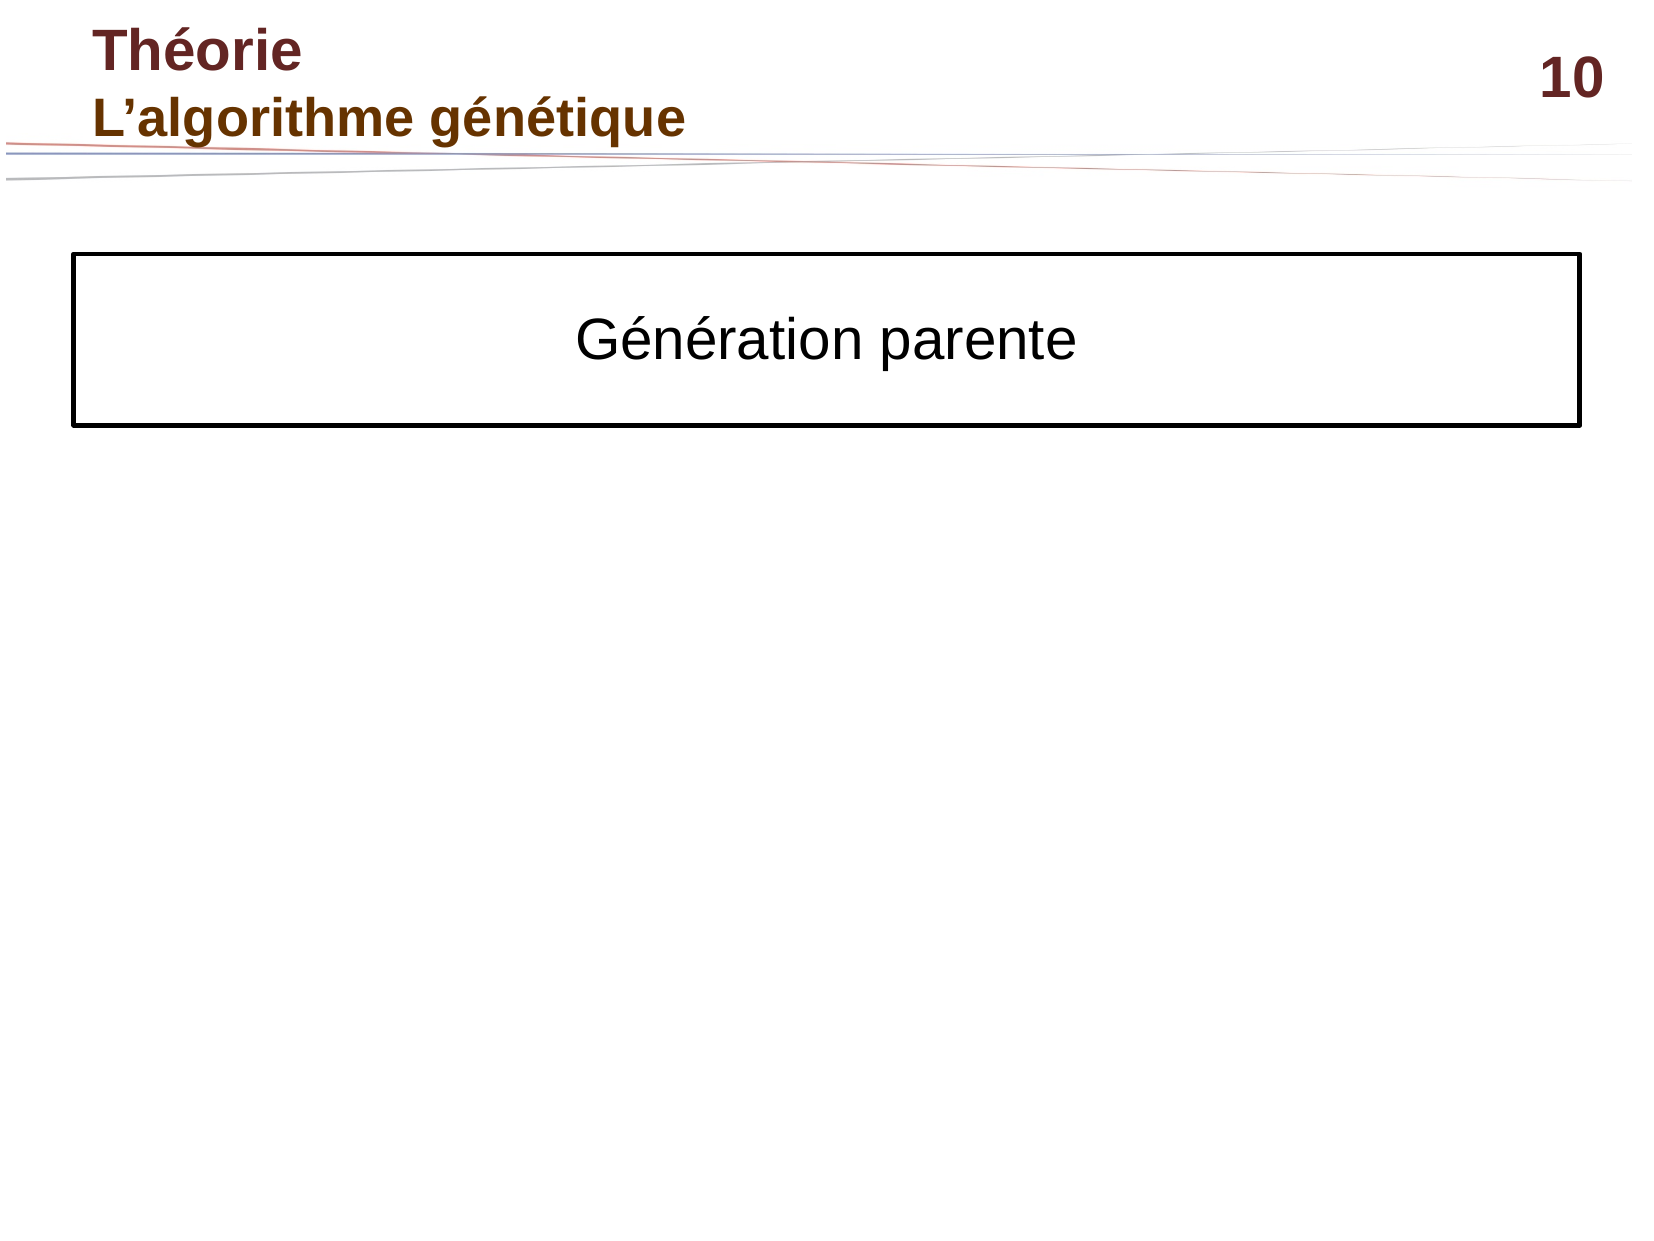

# Théorie L’algorithme génétique
10
Génération parente